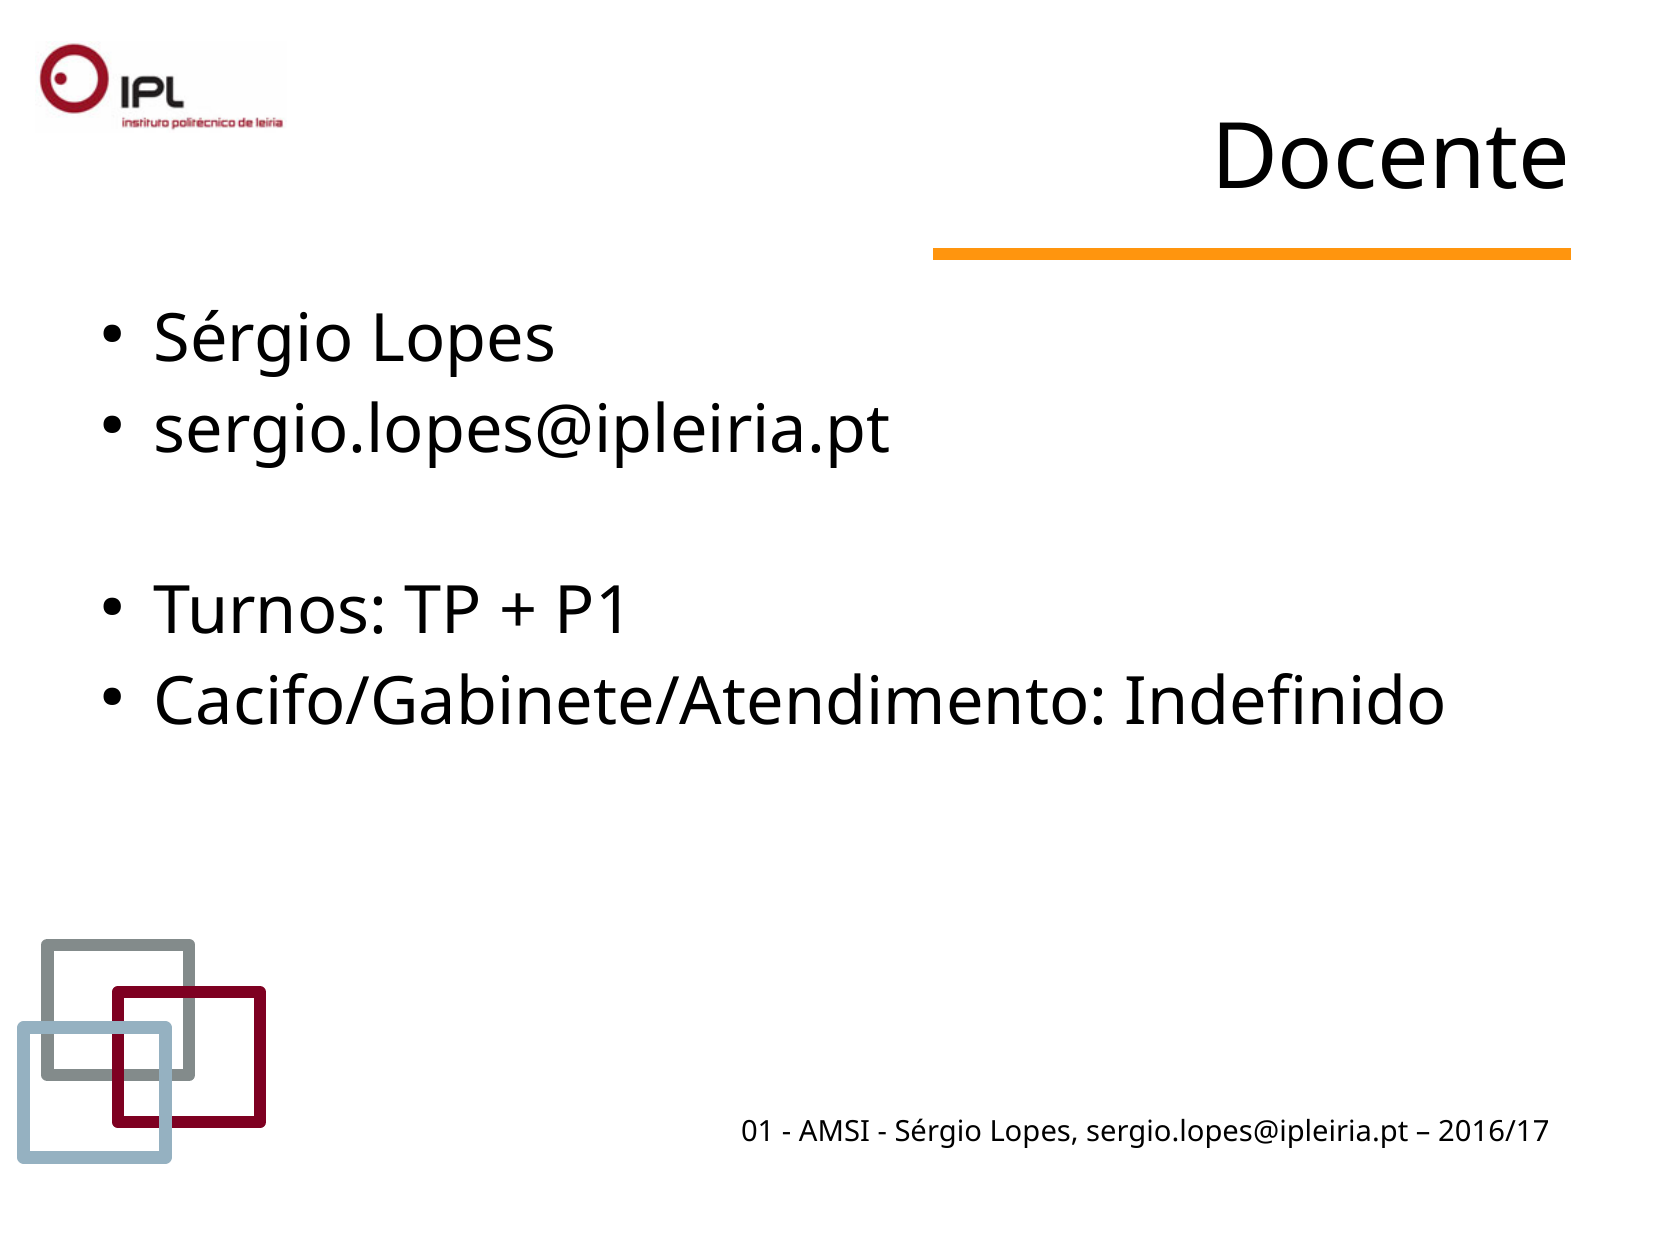

# Docente
Sérgio Lopes
sergio.lopes@ipleiria.pt
Turnos: TP + P1
Cacifo/Gabinete/Atendimento: Indefinido
01 - AMSI - Sérgio Lopes, sergio.lopes@ipleiria.pt – 2016/17